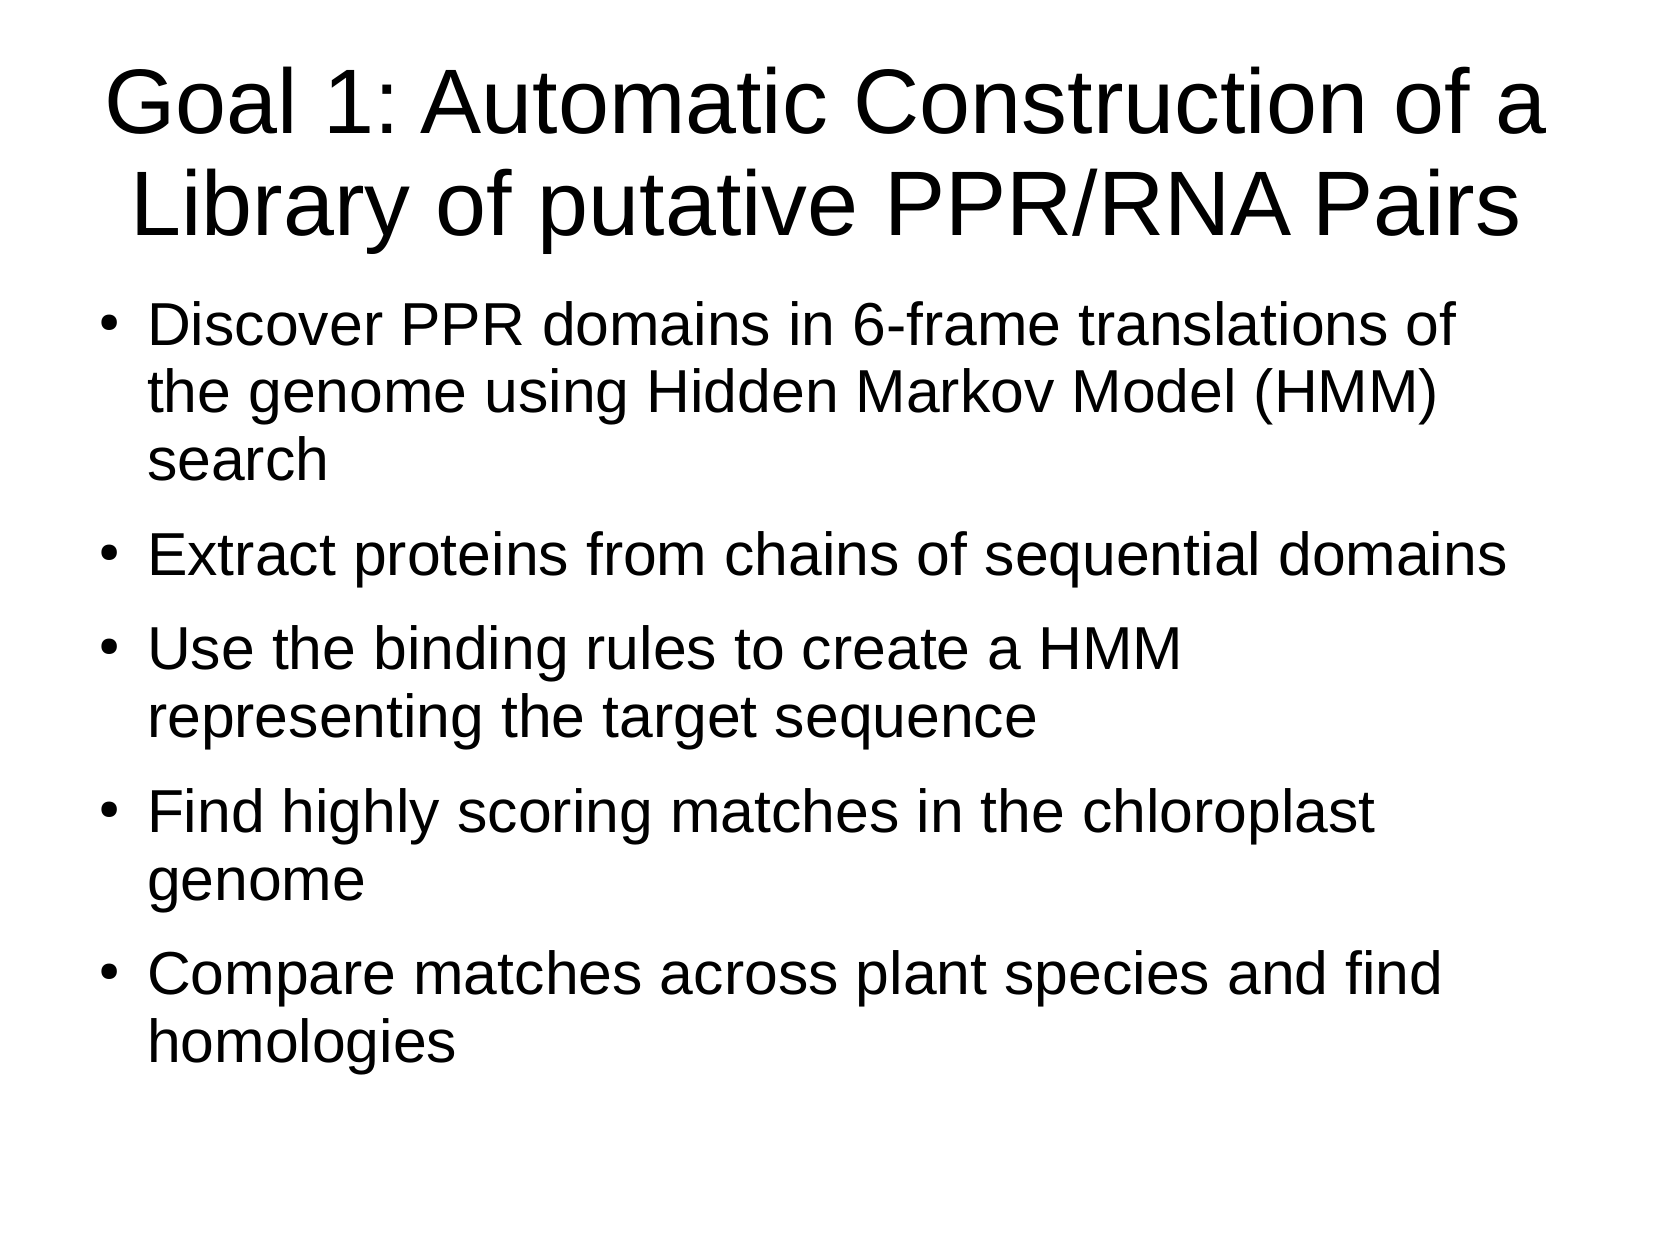

# Goal 1: Automatic Construction of a Library of putative PPR/RNA Pairs
Discover PPR domains in 6-frame translations of the genome using Hidden Markov Model (HMM) search
Extract proteins from chains of sequential domains
Use the binding rules to create a HMM representing the target sequence
Find highly scoring matches in the chloroplast genome
Compare matches across plant species and find homologies